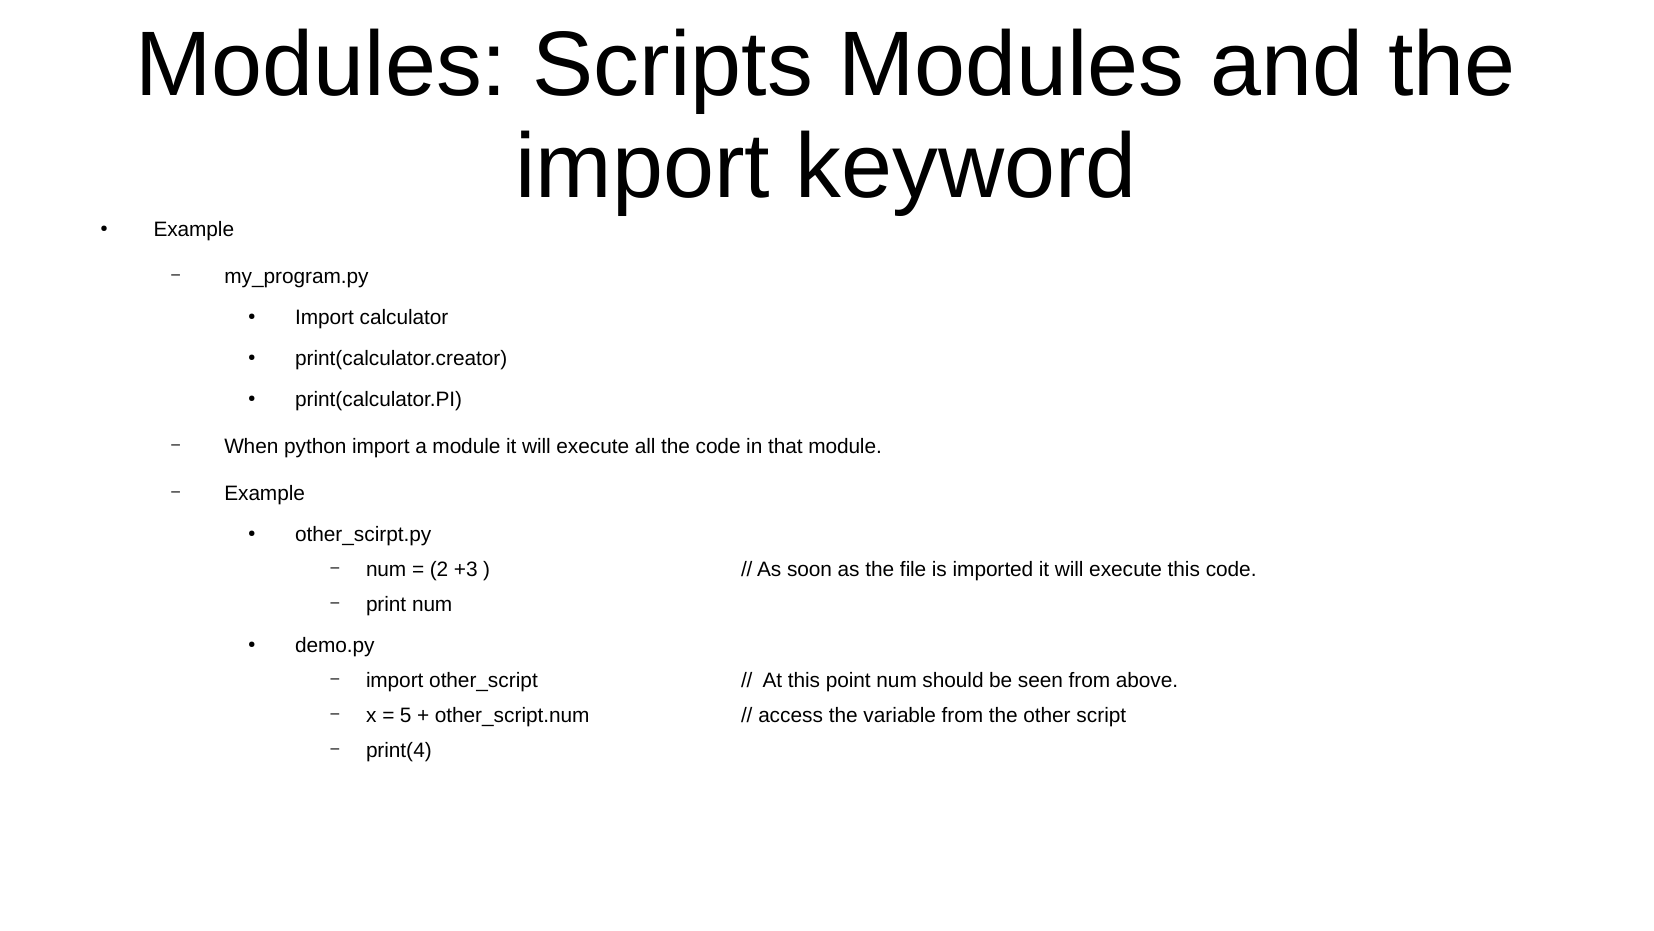

# Modules: Scripts Modules and the import keyword
Example
my_program.py
Import calculator
print(calculator.creator)
print(calculator.PI)
When python import a module it will execute all the code in that module.
Example
other_scirpt.py
num = (2 +3 )				// As soon as the file is imported it will execute this code.
print num
demo.py
import other_script			// At this point num should be seen from above.
x = 5 + other_script.num			// access the variable from the other script
print(4)